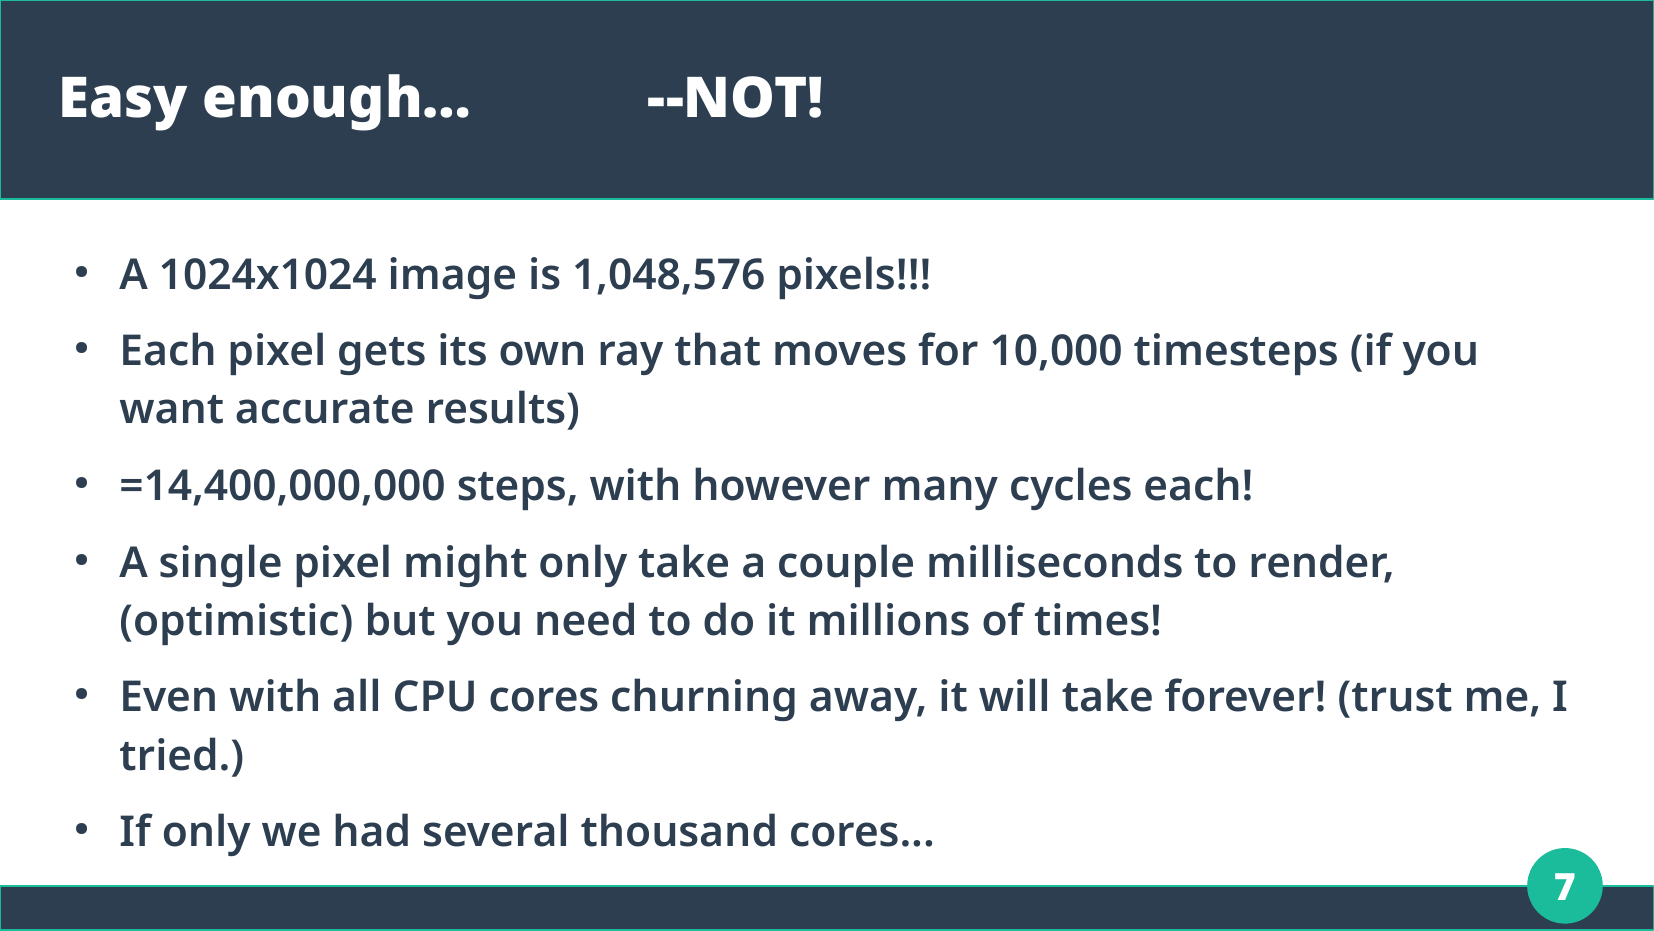

# Easy enough… --NOT!
A 1024x1024 image is 1,048,576 pixels!!!
Each pixel gets its own ray that moves for 10,000 timesteps (if you want accurate results)
=14,400,000,000 steps, with however many cycles each!
A single pixel might only take a couple milliseconds to render, (optimistic) but you need to do it millions of times!
Even with all CPU cores churning away, it will take forever! (trust me, I tried.)
If only we had several thousand cores...
7